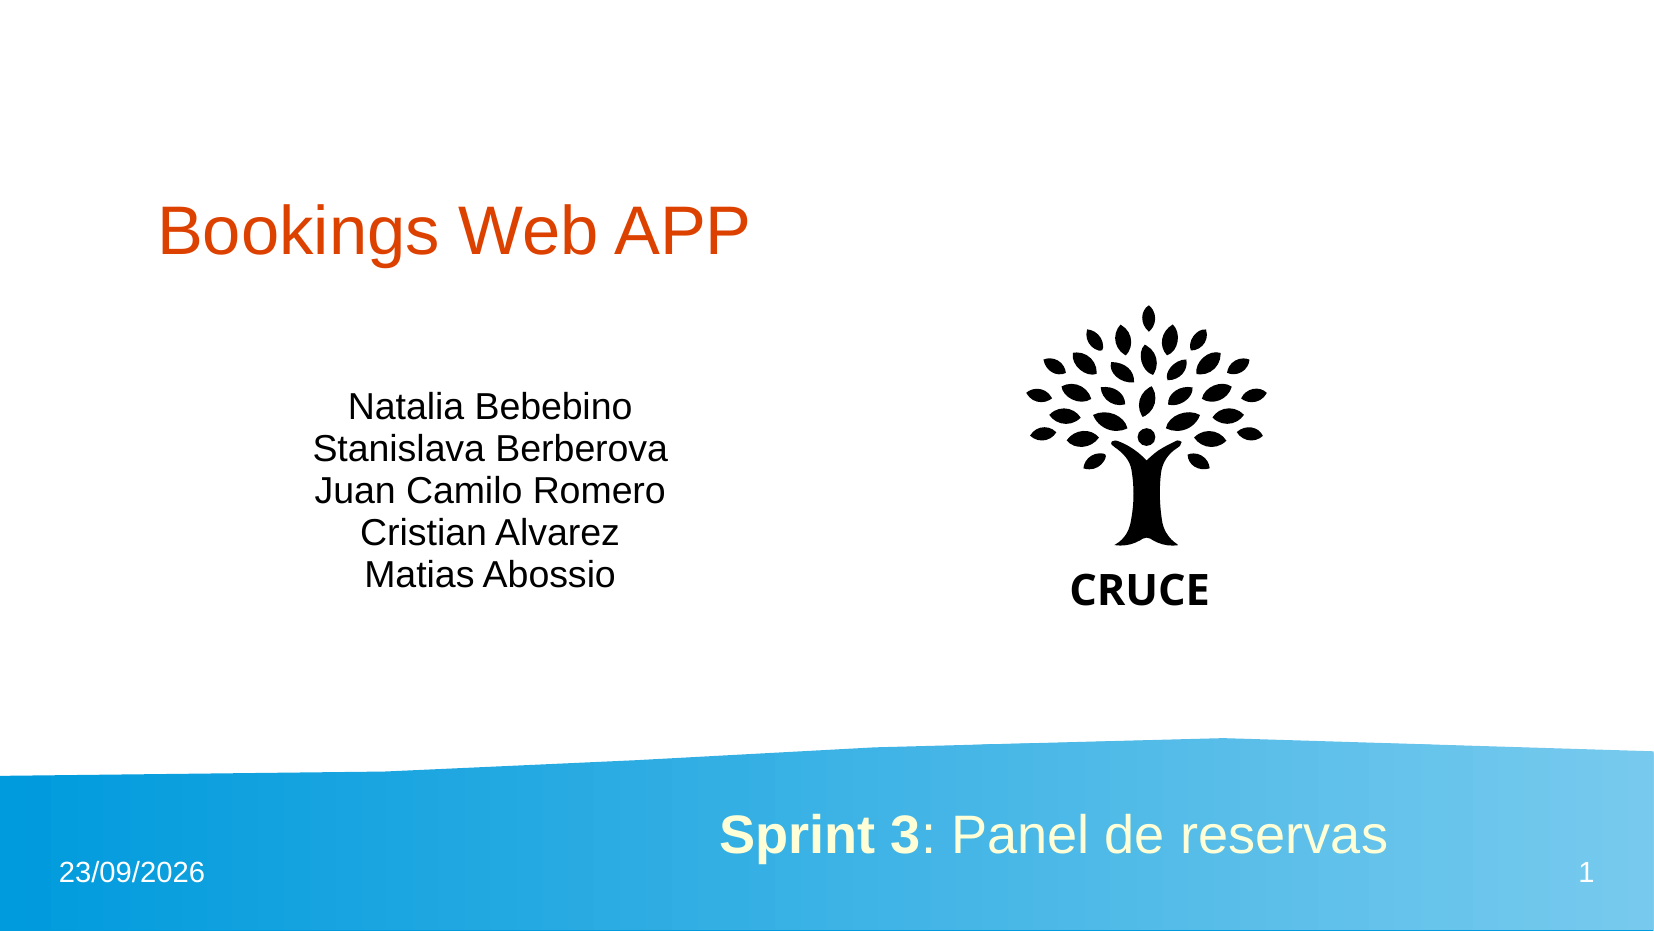

# Bookings Web APP
Natalia Bebebino
Stanislava Berberova
Juan Camilo Romero
Cristian Alvarez
Matias Abossio
Sprint 3: Panel de reservas